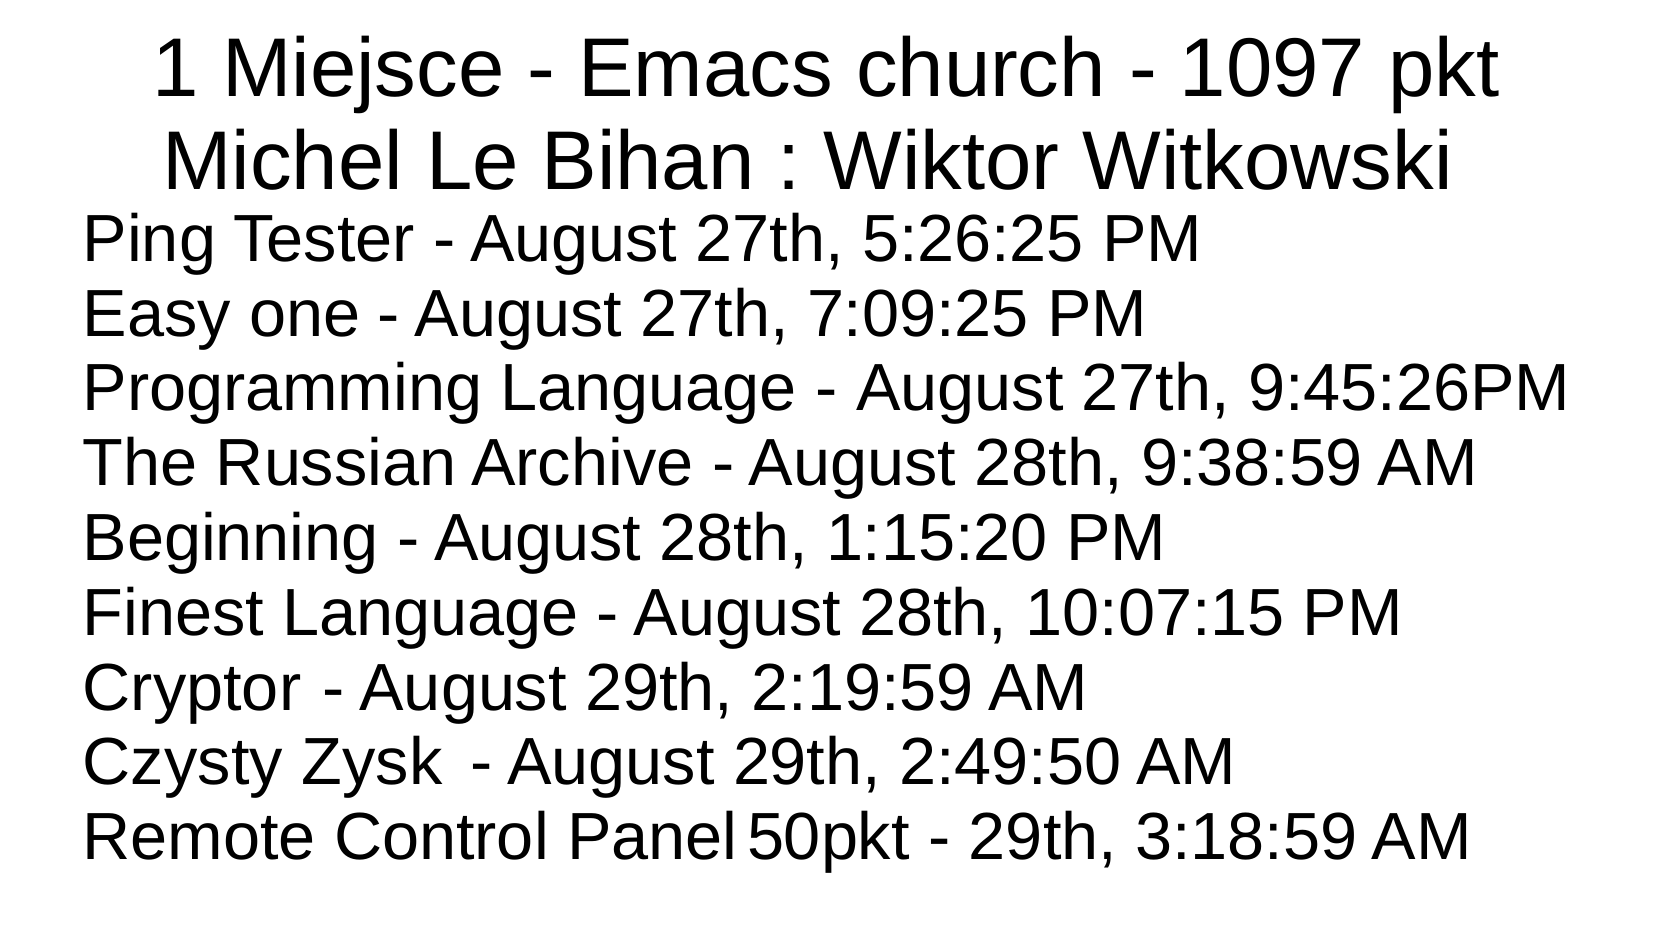

# 1 Miejsce - Emacs church - 1097 pkt Michel Le Bihan : Wiktor Witkowski
Ping Tester - August 27th, 5:26:25 PM
Easy one	- August 27th, 7:09:25 PM
Programming Language - August 27th, 9:45:26PM
The Russian Archive - August 28th, 9:38:59 AM
Beginning - August 28th, 1:15:20 PM
Finest Language - August 28th, 10:07:15 PM
Cryptor	 - August 29th, 2:19:59 AM
Czysty Zysk	 - August 29th, 2:49:50 AM
Remote Control Panel	50pkt - 29th, 3:18:59 AM